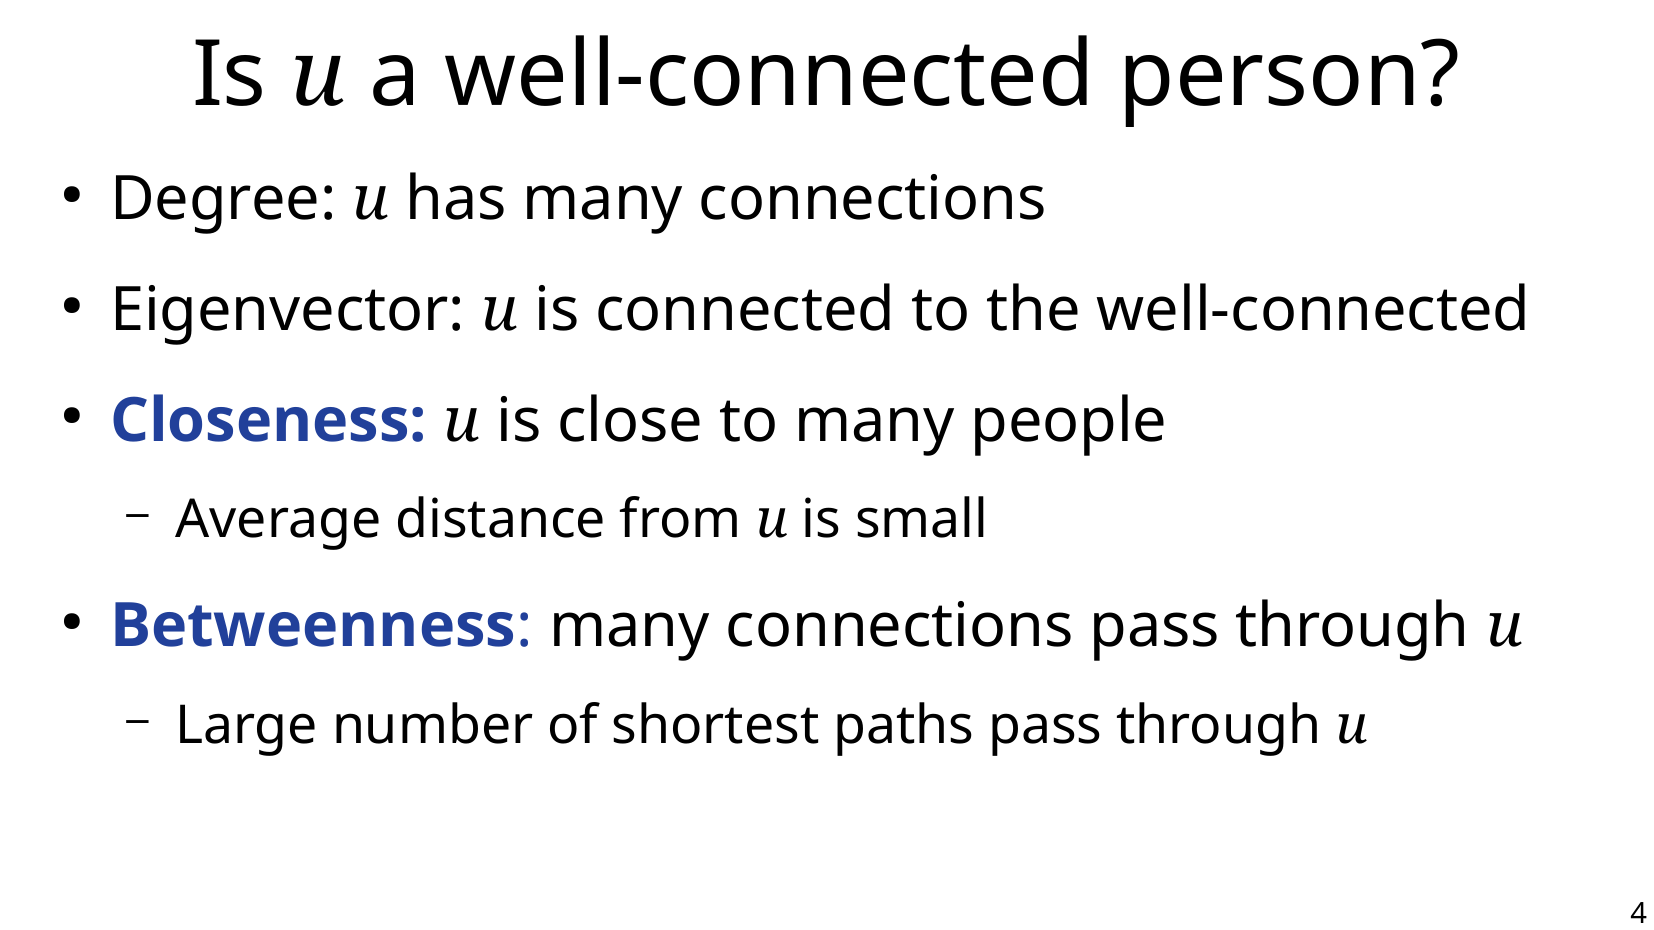

# Is u a well-connected person?
Degree: u has many connections
Eigenvector: u is connected to the well-connected
Closeness: u is close to many people
Average distance from u is small
Betweenness: many connections pass through u
Large number of shortest paths pass through u
4